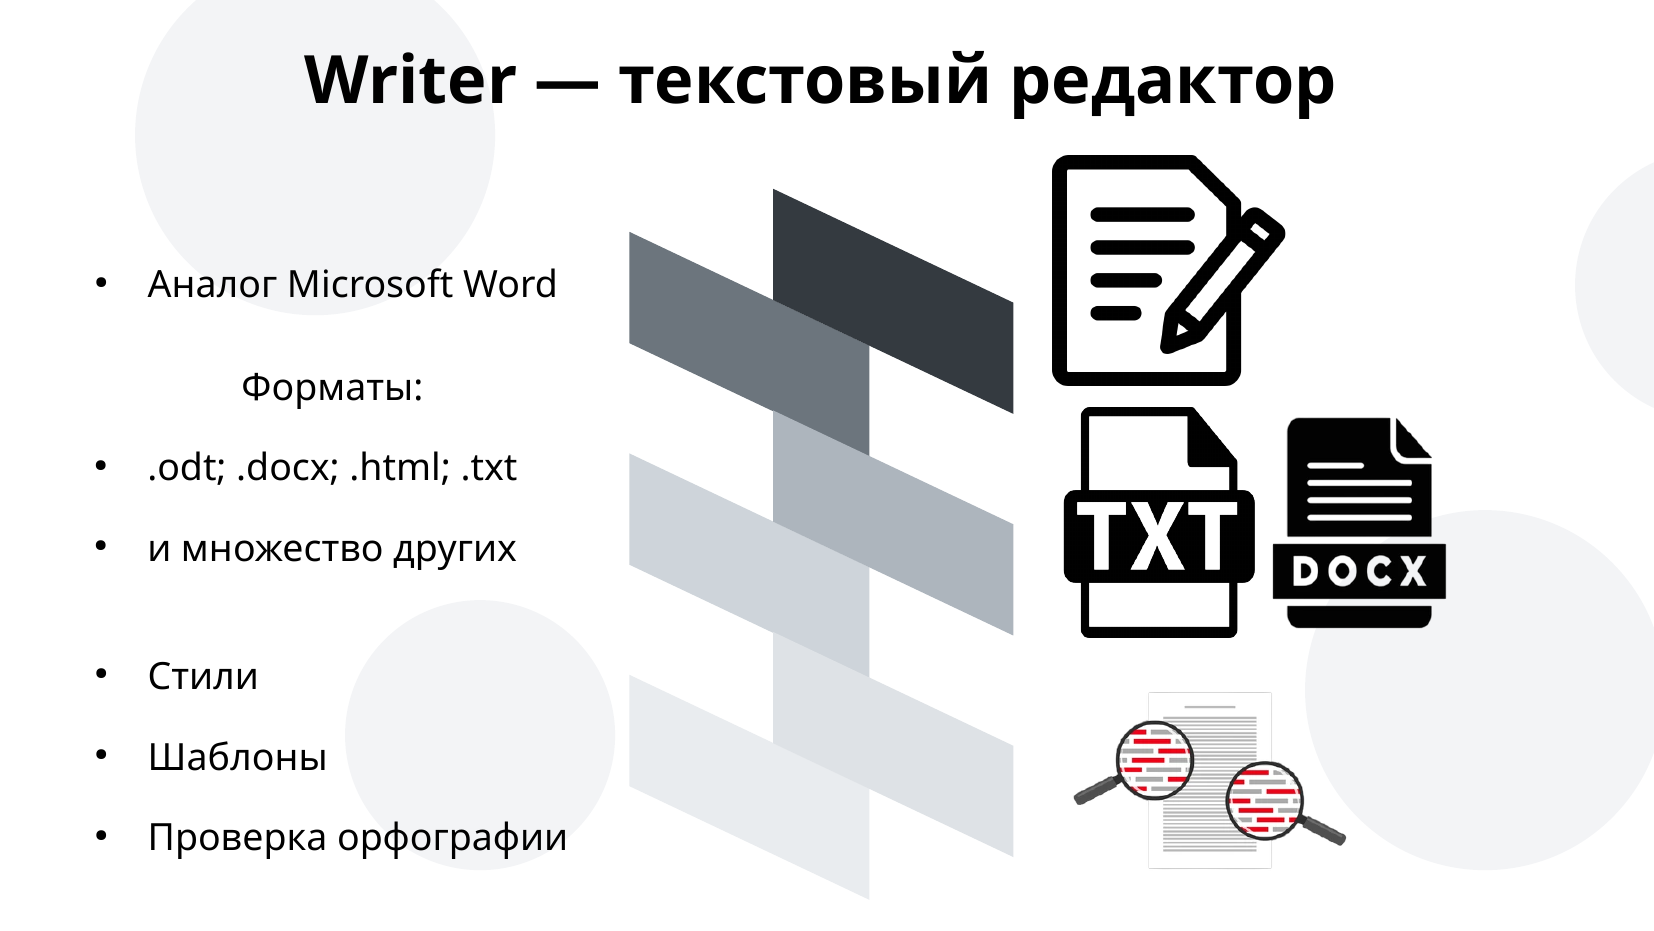

# Writer — текстовый редактор
Аналог Microsoft Word
Форматы:
.odt; .docx; .html; .txt
и множество других
Стили
Шаблоны
Проверка орфографии